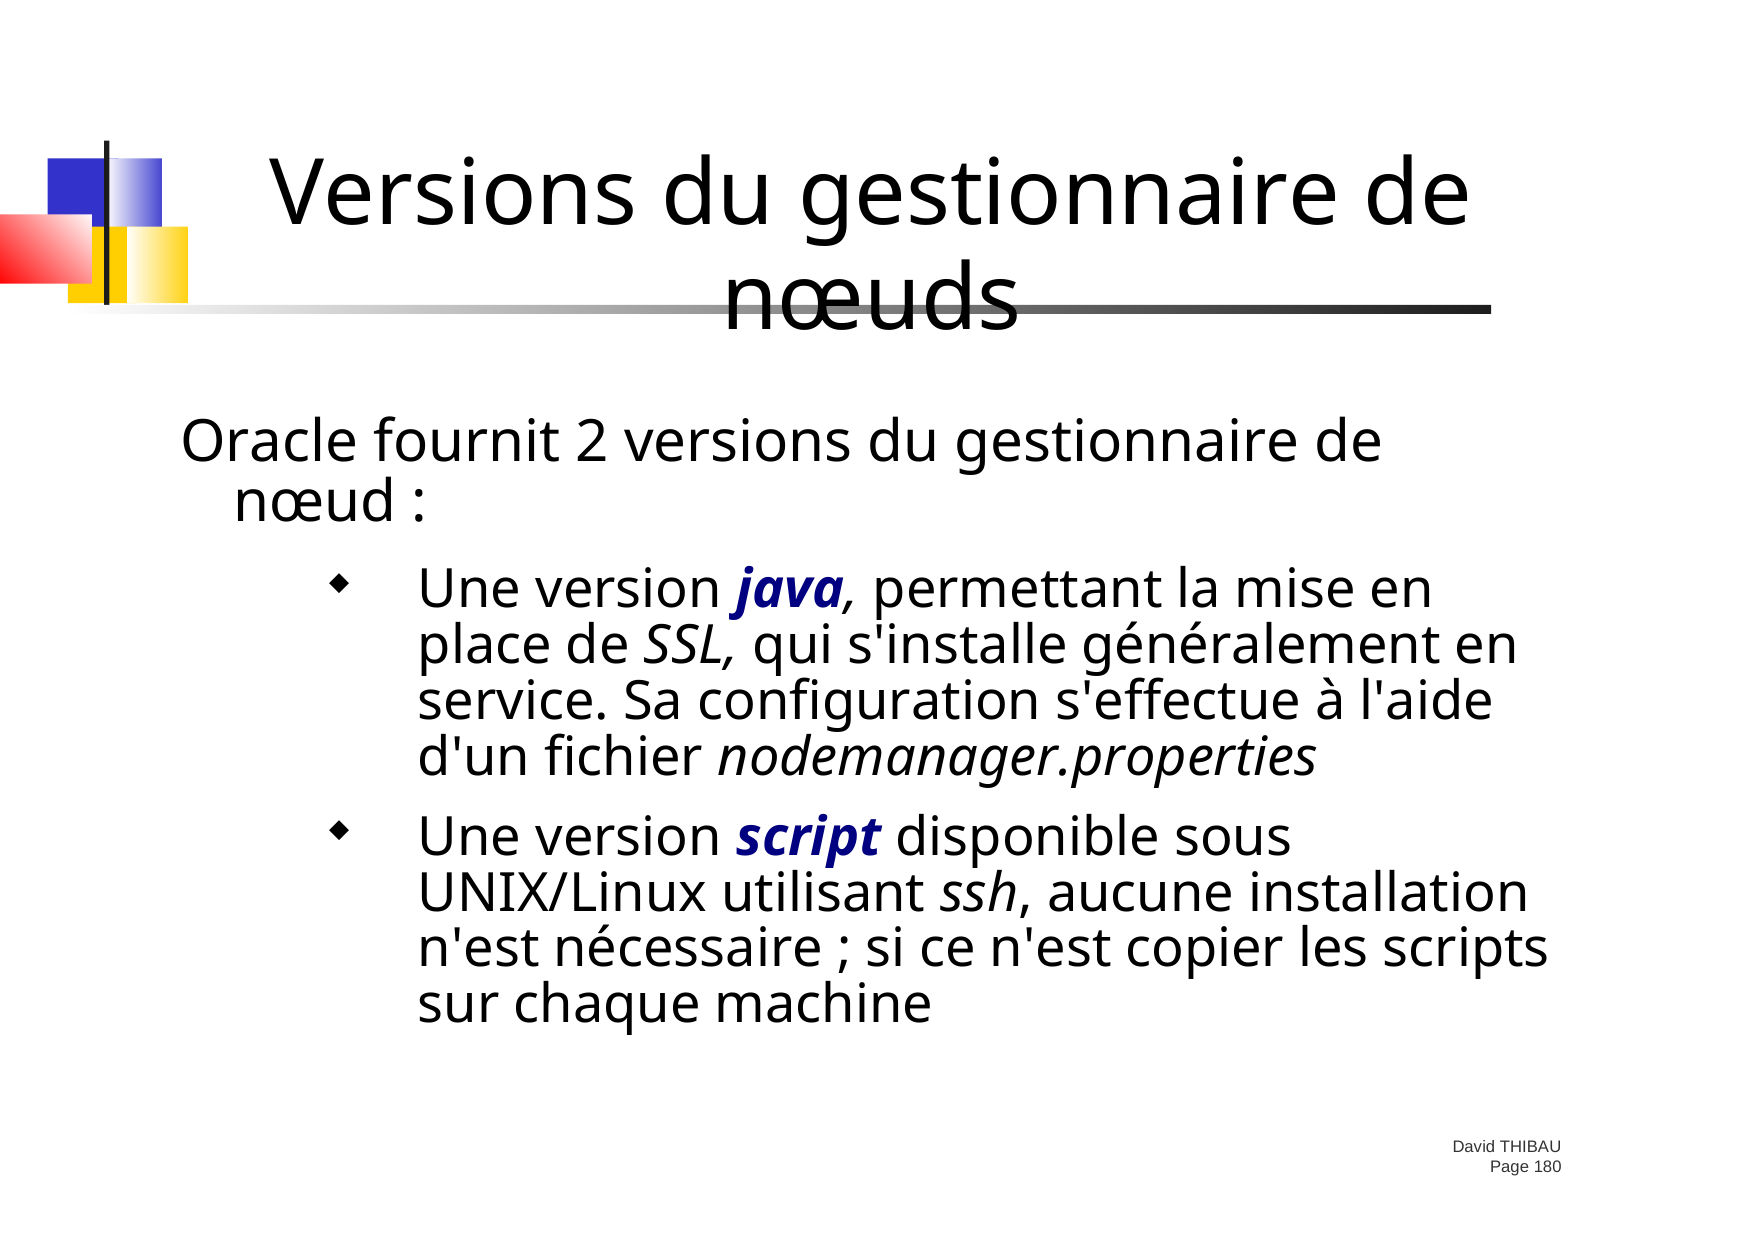

# Versions du gestionnaire de nœuds
Oracle fournit 2 versions du gestionnaire de nœud :
Une version java, permettant la mise en place de SSL, qui s'installe généralement en service. Sa configuration s'effectue à l'aide d'un fichier nodemanager.properties
Une version script disponible sous UNIX/Linux utilisant ssh, aucune installation n'est nécessaire ; si ce n'est copier les scripts sur chaque machine